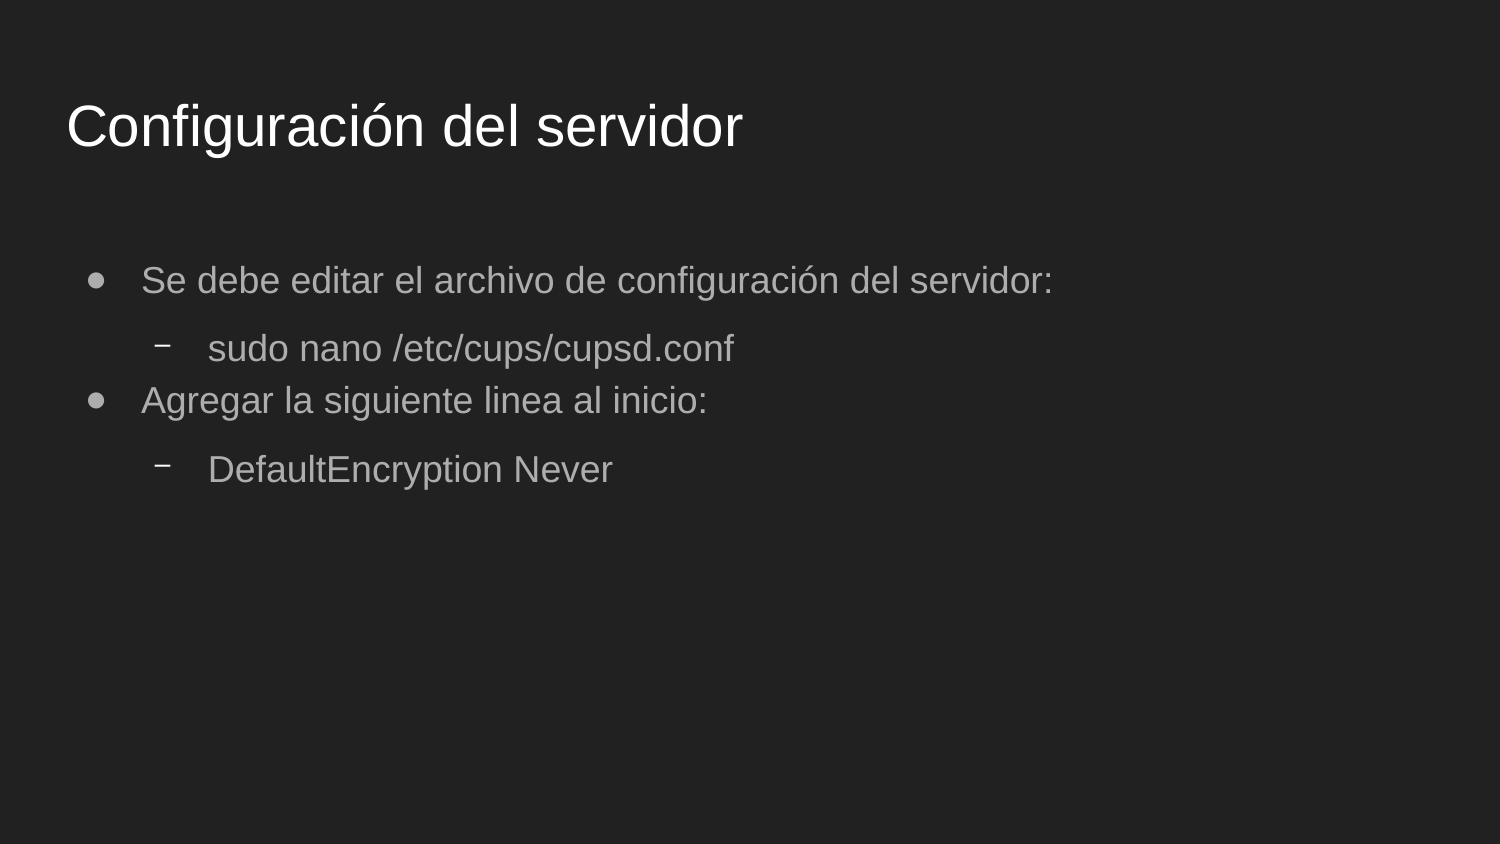

# Configuración del servidor
Se debe editar el archivo de configuración del servidor:
sudo nano /etc/cups/cupsd.conf
Agregar la siguiente linea al inicio:
DefaultEncryption Never